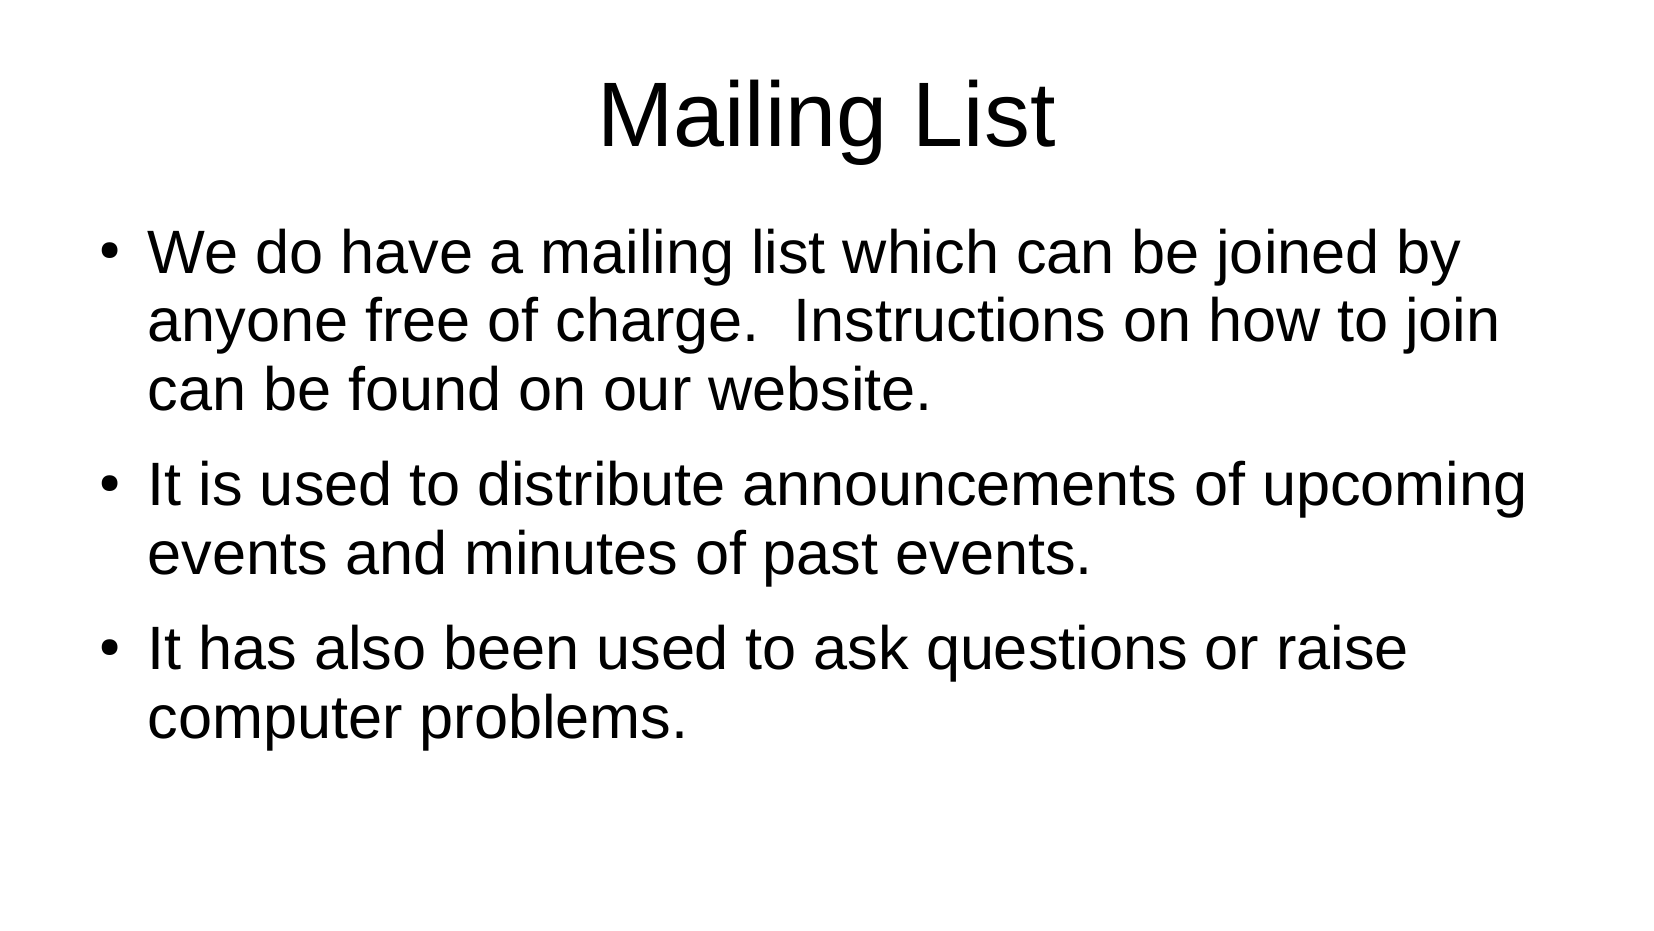

# Mailing List
We do have a mailing list which can be joined by anyone free of charge. Instructions on how to join can be found on our website.
It is used to distribute announcements of upcoming events and minutes of past events.
It has also been used to ask questions or raise computer problems.